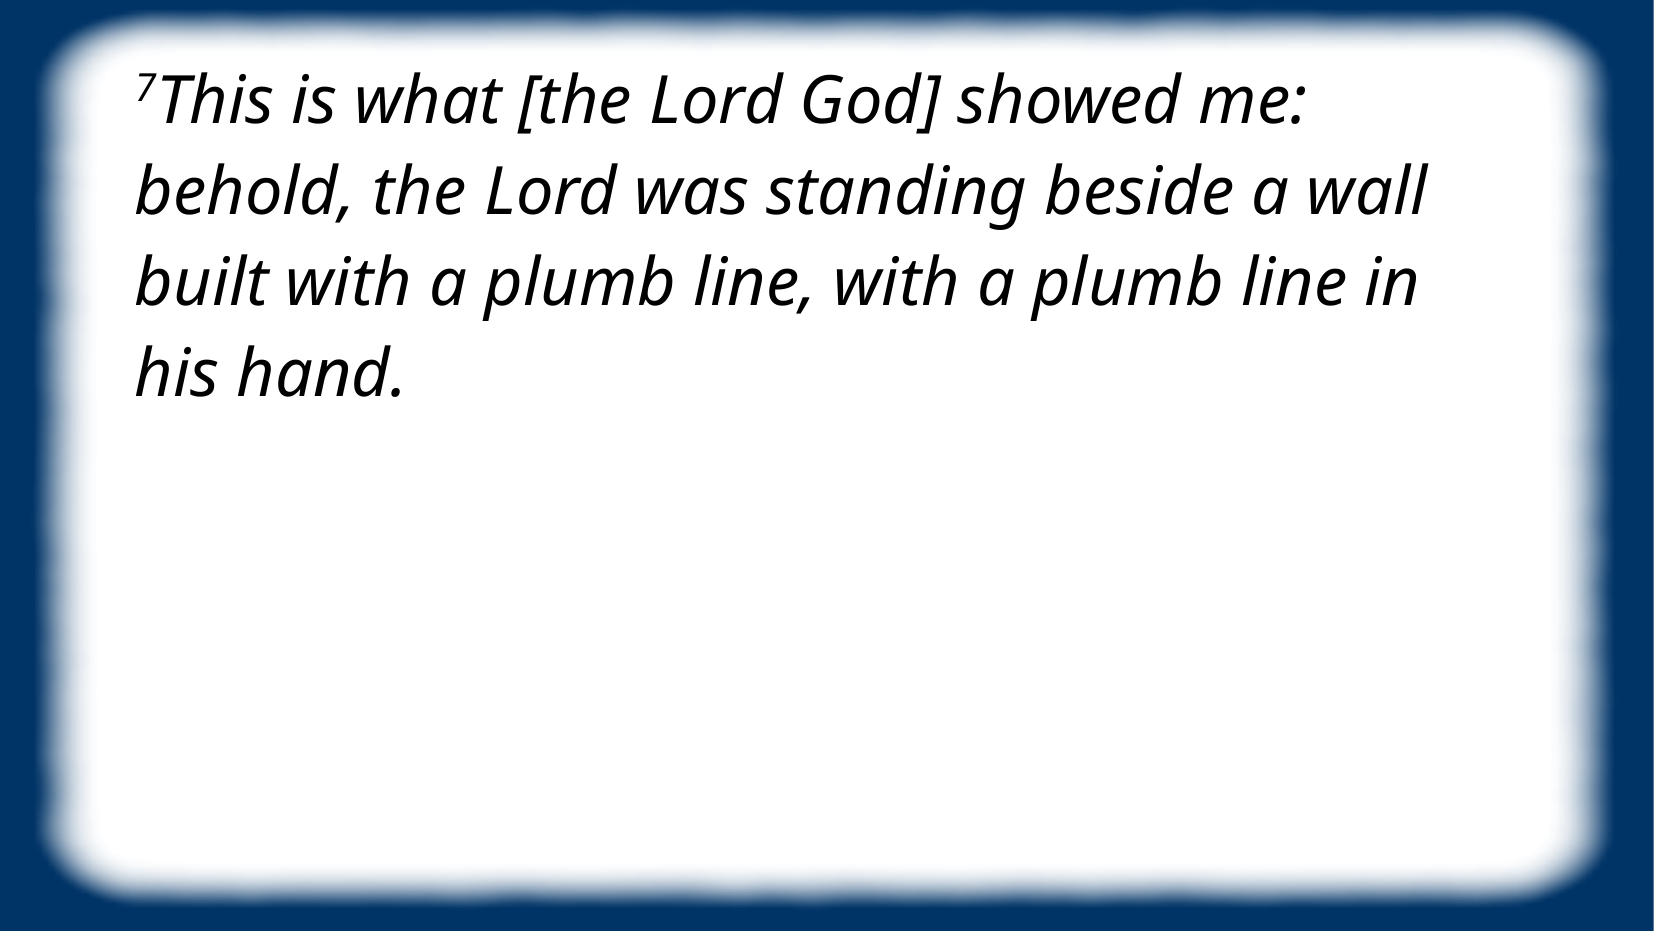

7This is what [the Lord God] showed me: behold, the Lord was standing beside a wall built with a plumb line, with a plumb line in his hand.